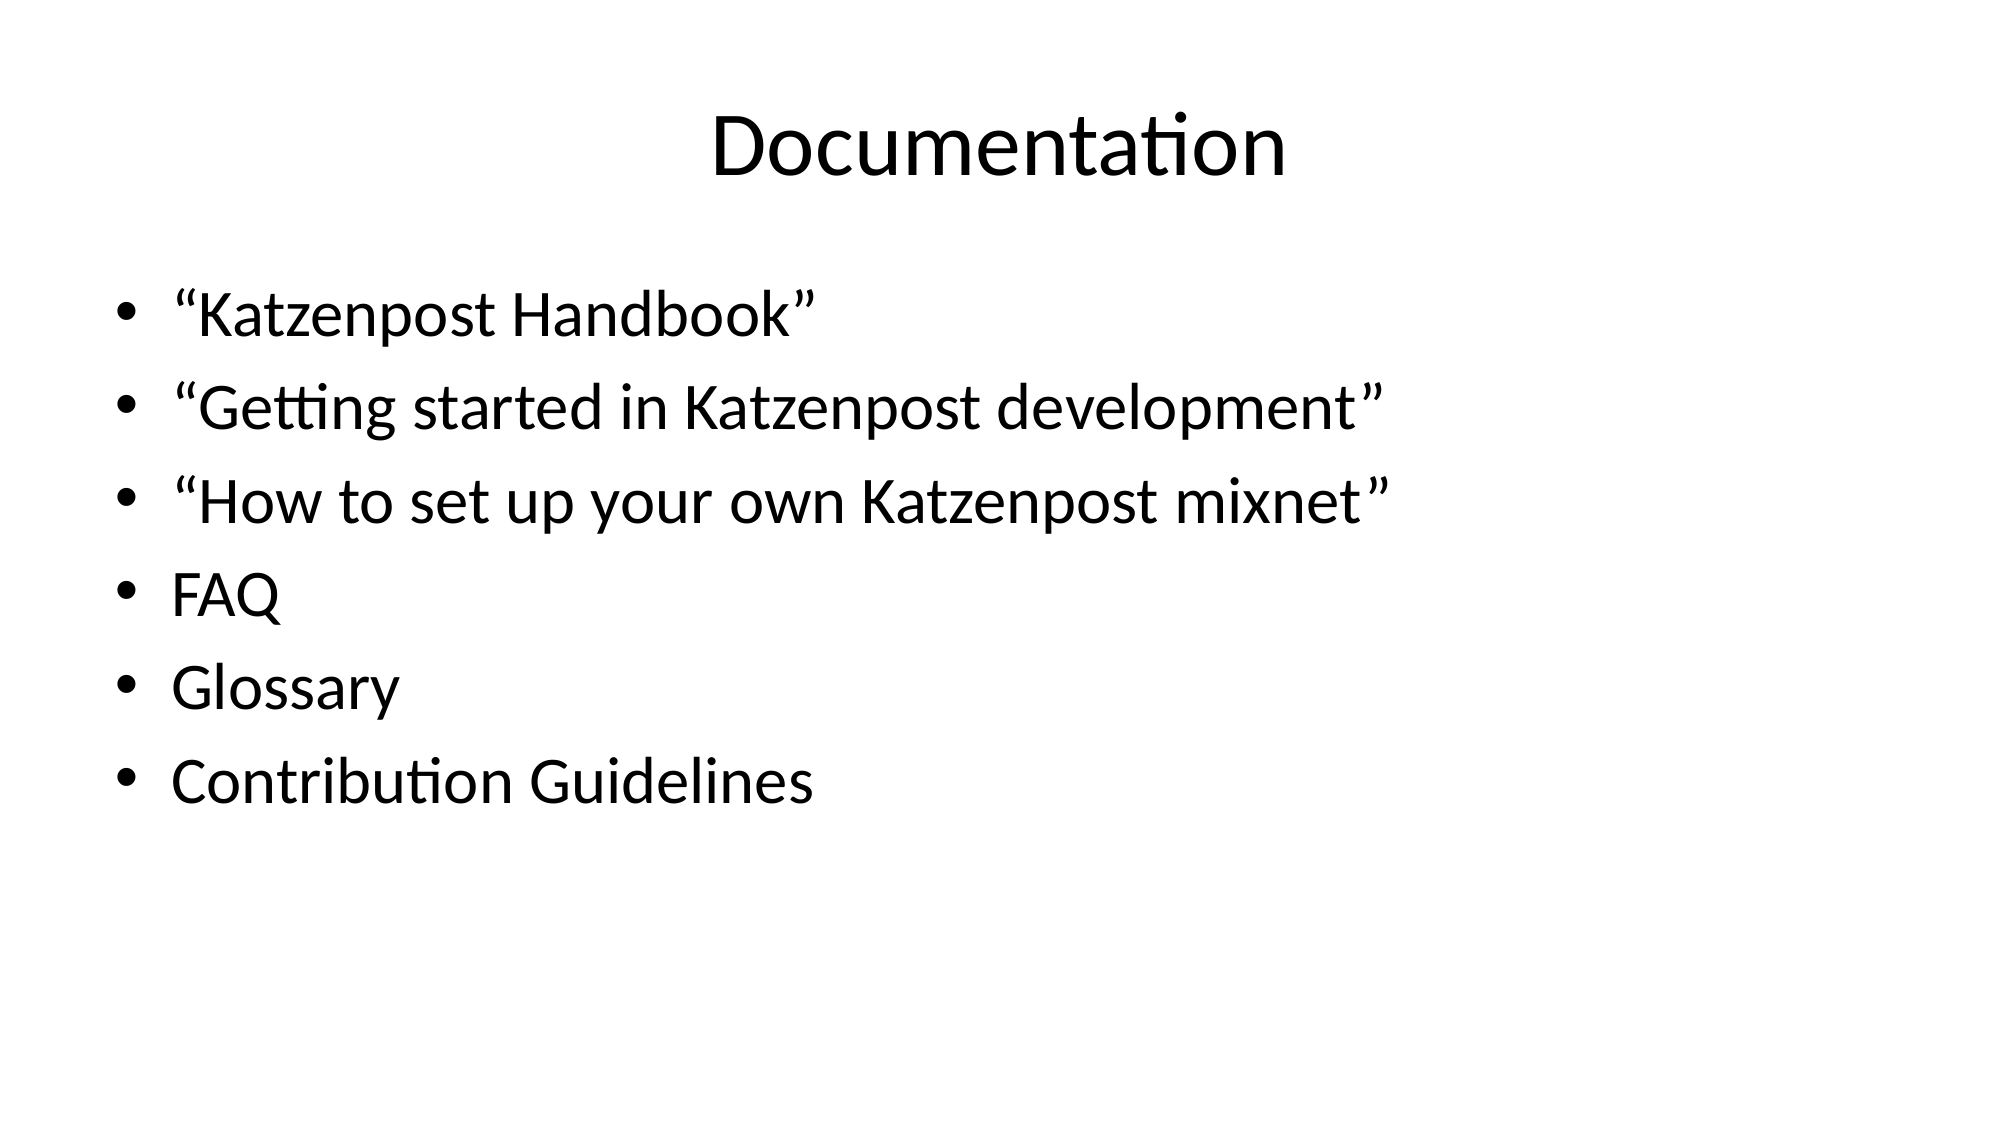

Documentation
“Katzenpost Handbook”
“Getting started in Katzenpost development”
“How to set up your own Katzenpost mixnet”
FAQ
Glossary
Contribution Guidelines